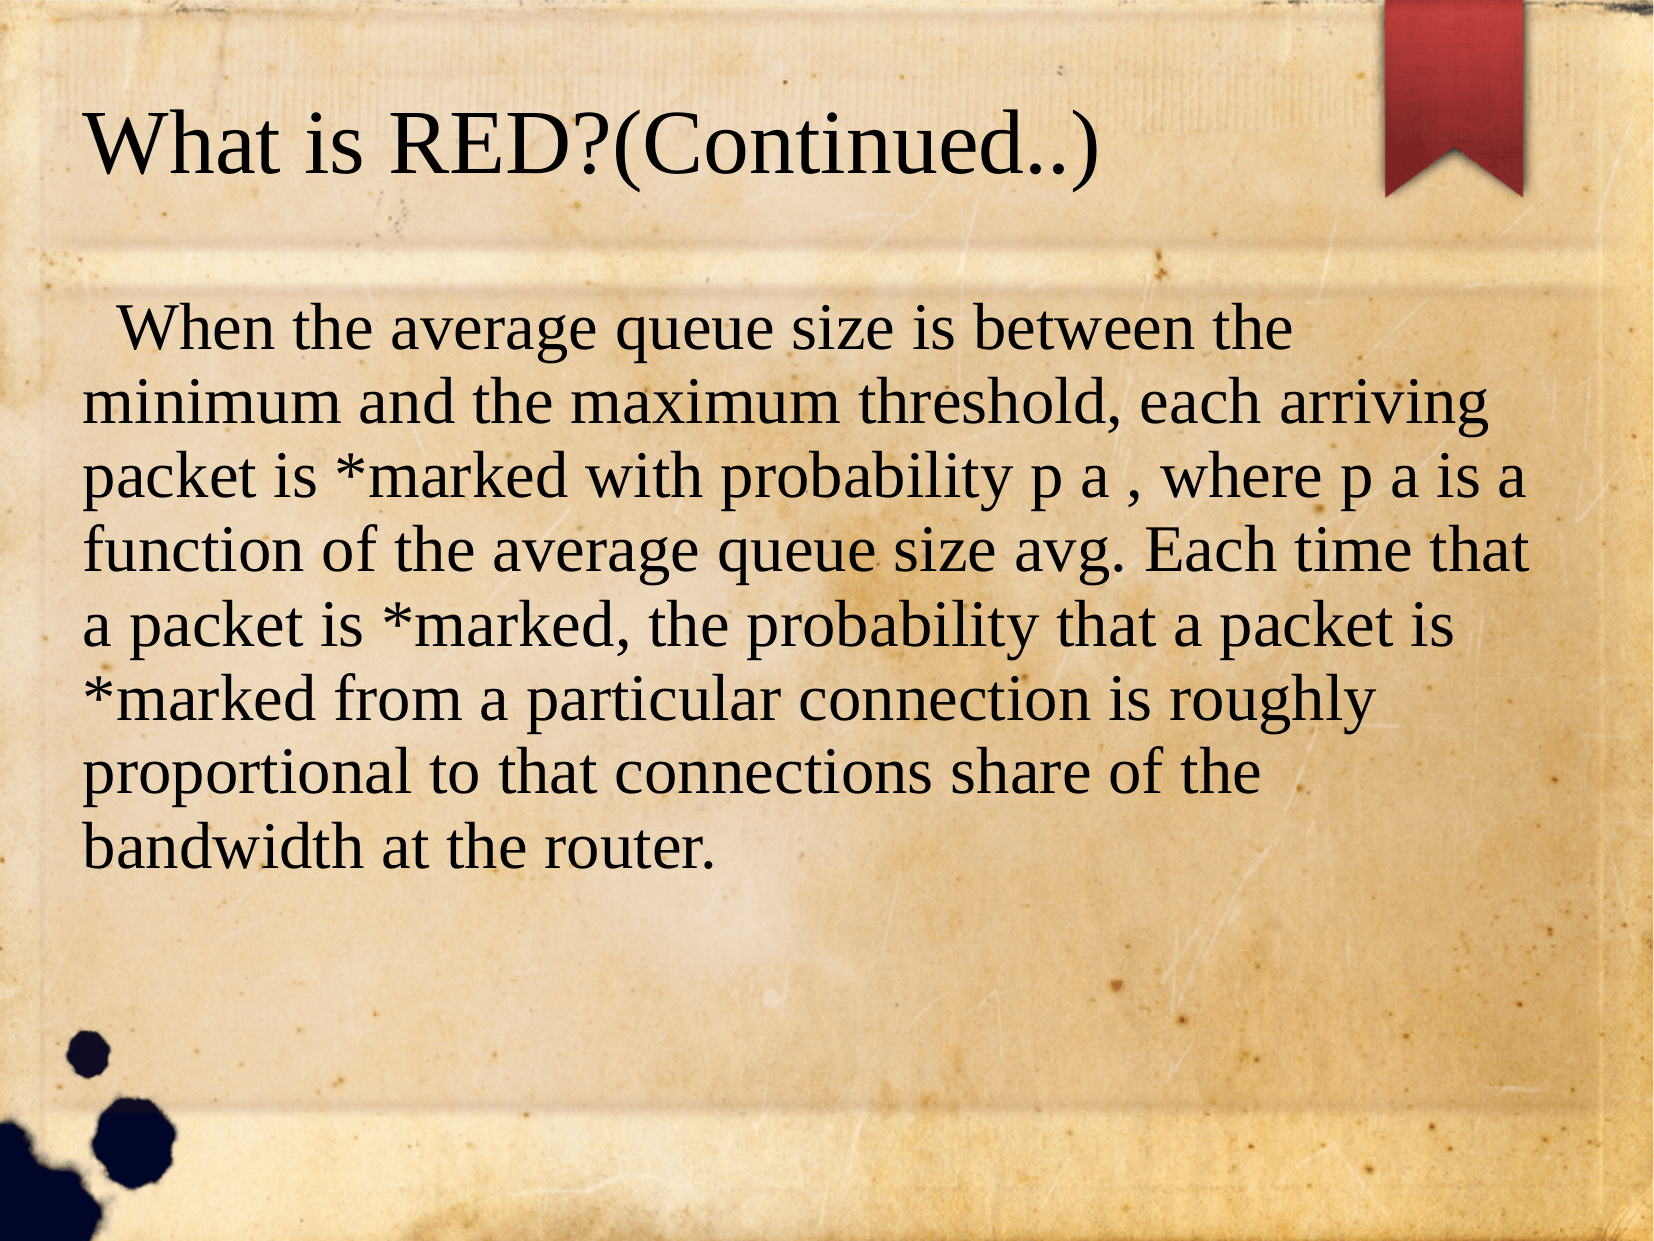

# What is RED?(Continued..)
 When the average queue size is between the minimum and the maximum threshold, each arriving packet is *marked with probability p a , where p a is a function of the average queue size avg. Each time that a packet is *marked, the probability that a packet is *marked from a particular connection is roughly proportional to that connections share of the bandwidth at the router.